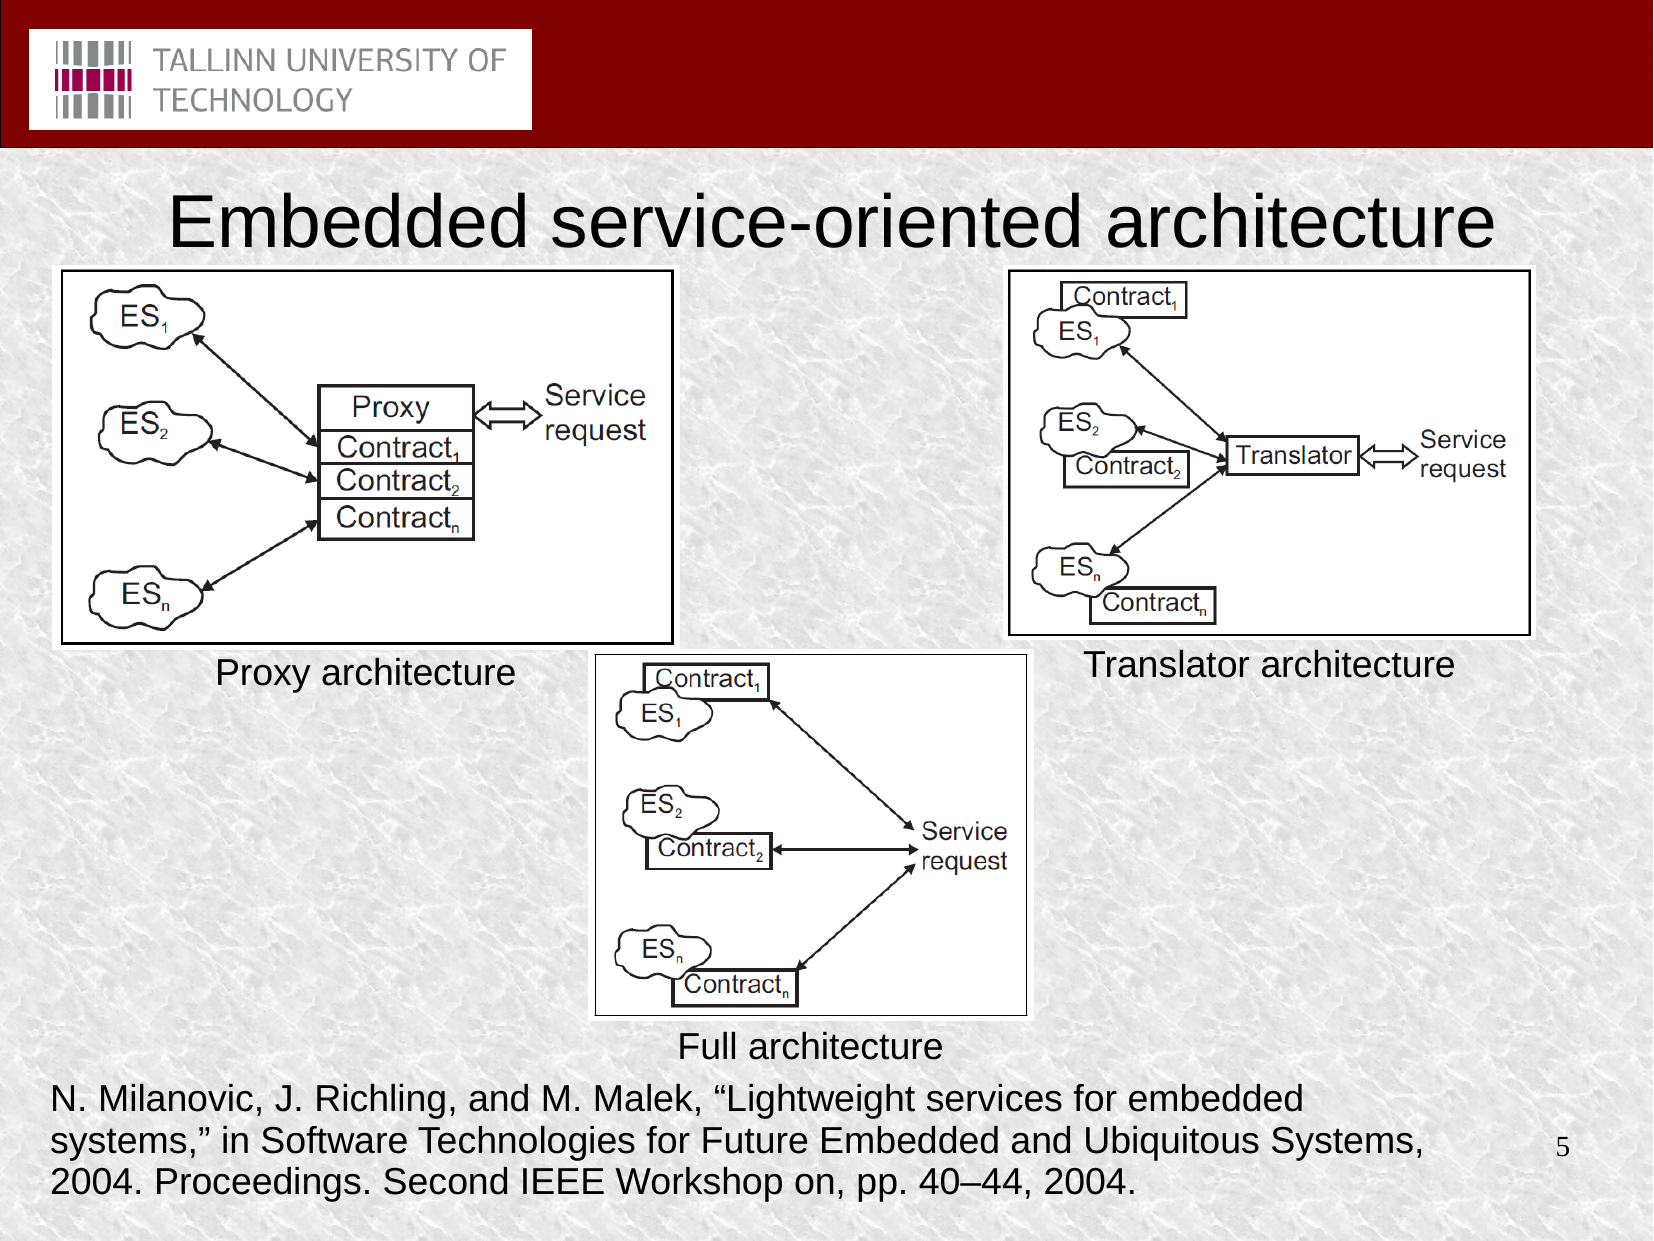

# Embedded service-oriented architecture
Proxy architecture
Translator architecture
Full architecture
N. Milanovic, J. Richling, and M. Malek, “Lightweight services for embedded
systems,” in Software Technologies for Future Embedded and Ubiquitous Systems, 2004. Proceedings. Second IEEE Workshop on, pp. 40–44, 2004.
5